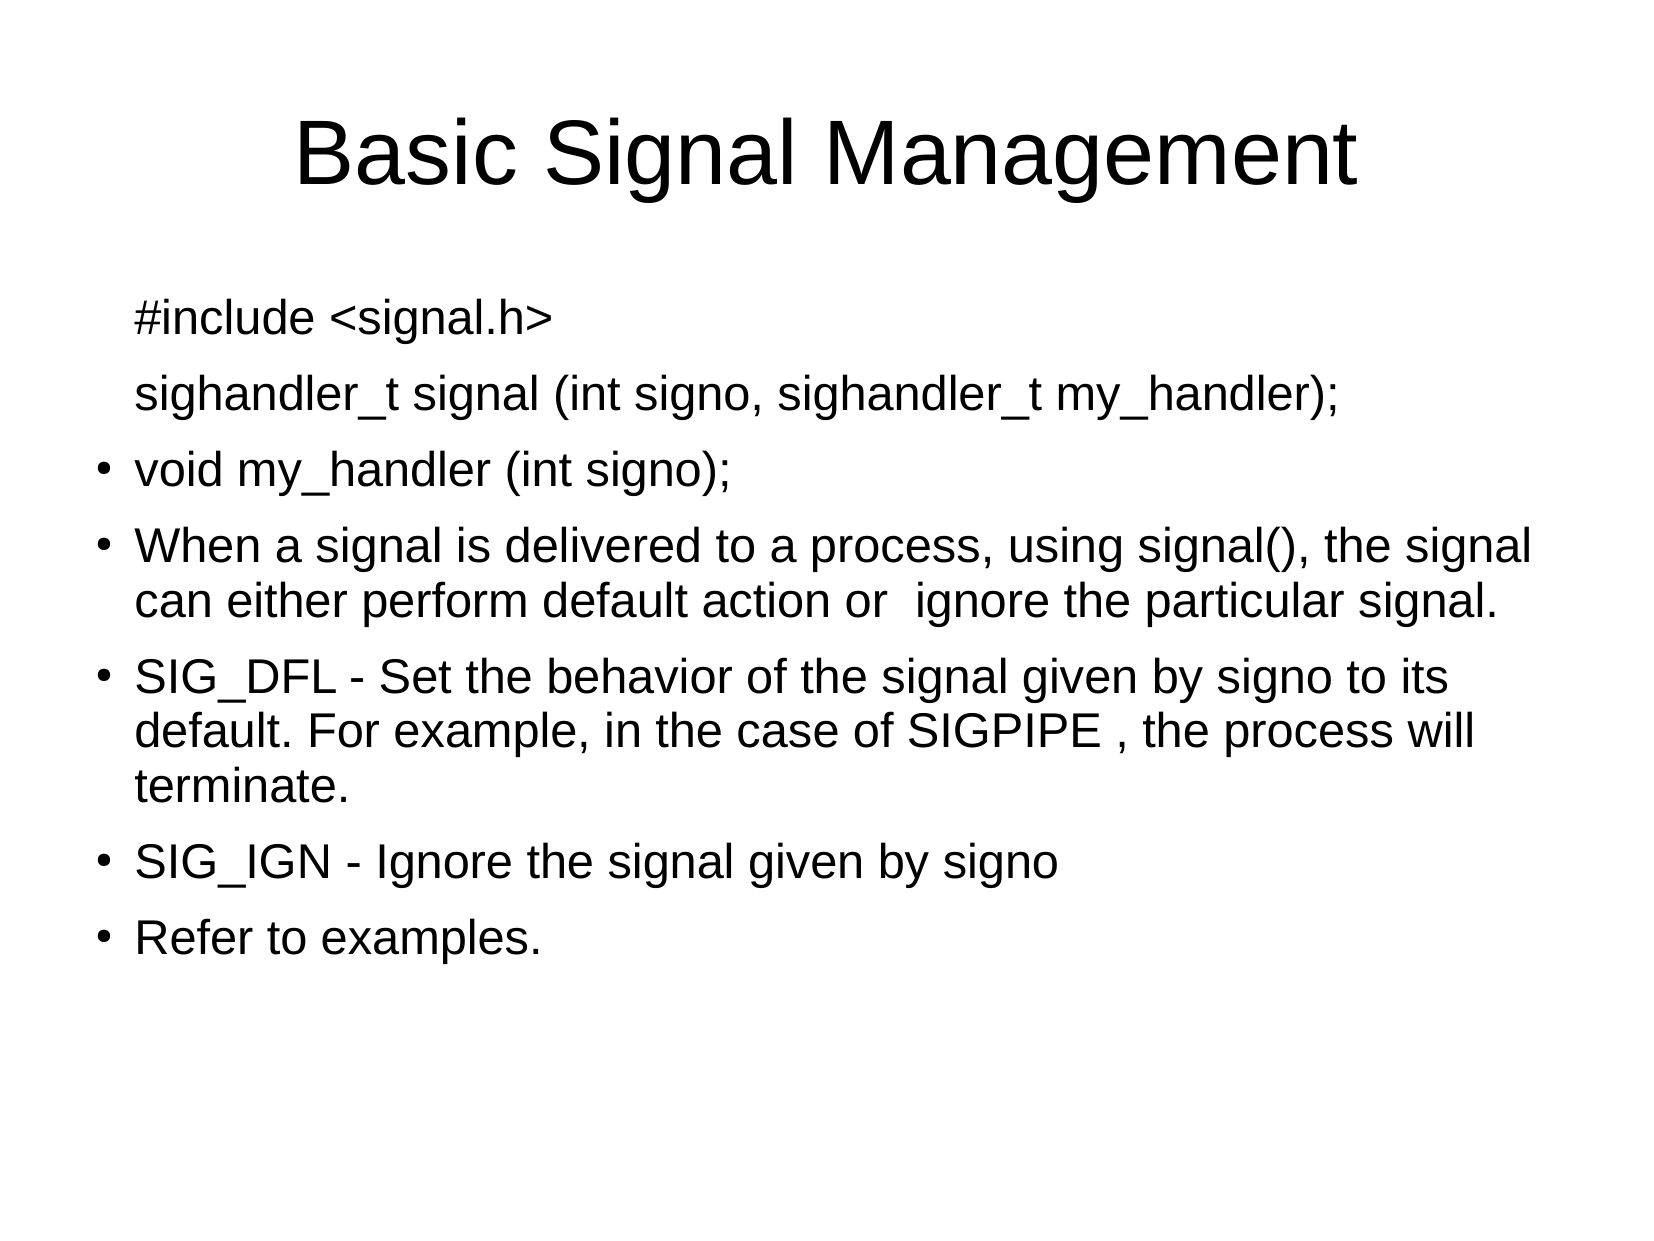

# Basic Signal Management
#include <signal.h>
sighandler_t signal (int signo, sighandler_t my_handler);
void my_handler (int signo);
When a signal is delivered to a process, using signal(), the signal can either perform default action or ignore the particular signal.
SIG_DFL - Set the behavior of the signal given by signo to its default. For example, in the case of SIGPIPE , the process will terminate.
SIG_IGN - Ignore the signal given by signo
Refer to examples.